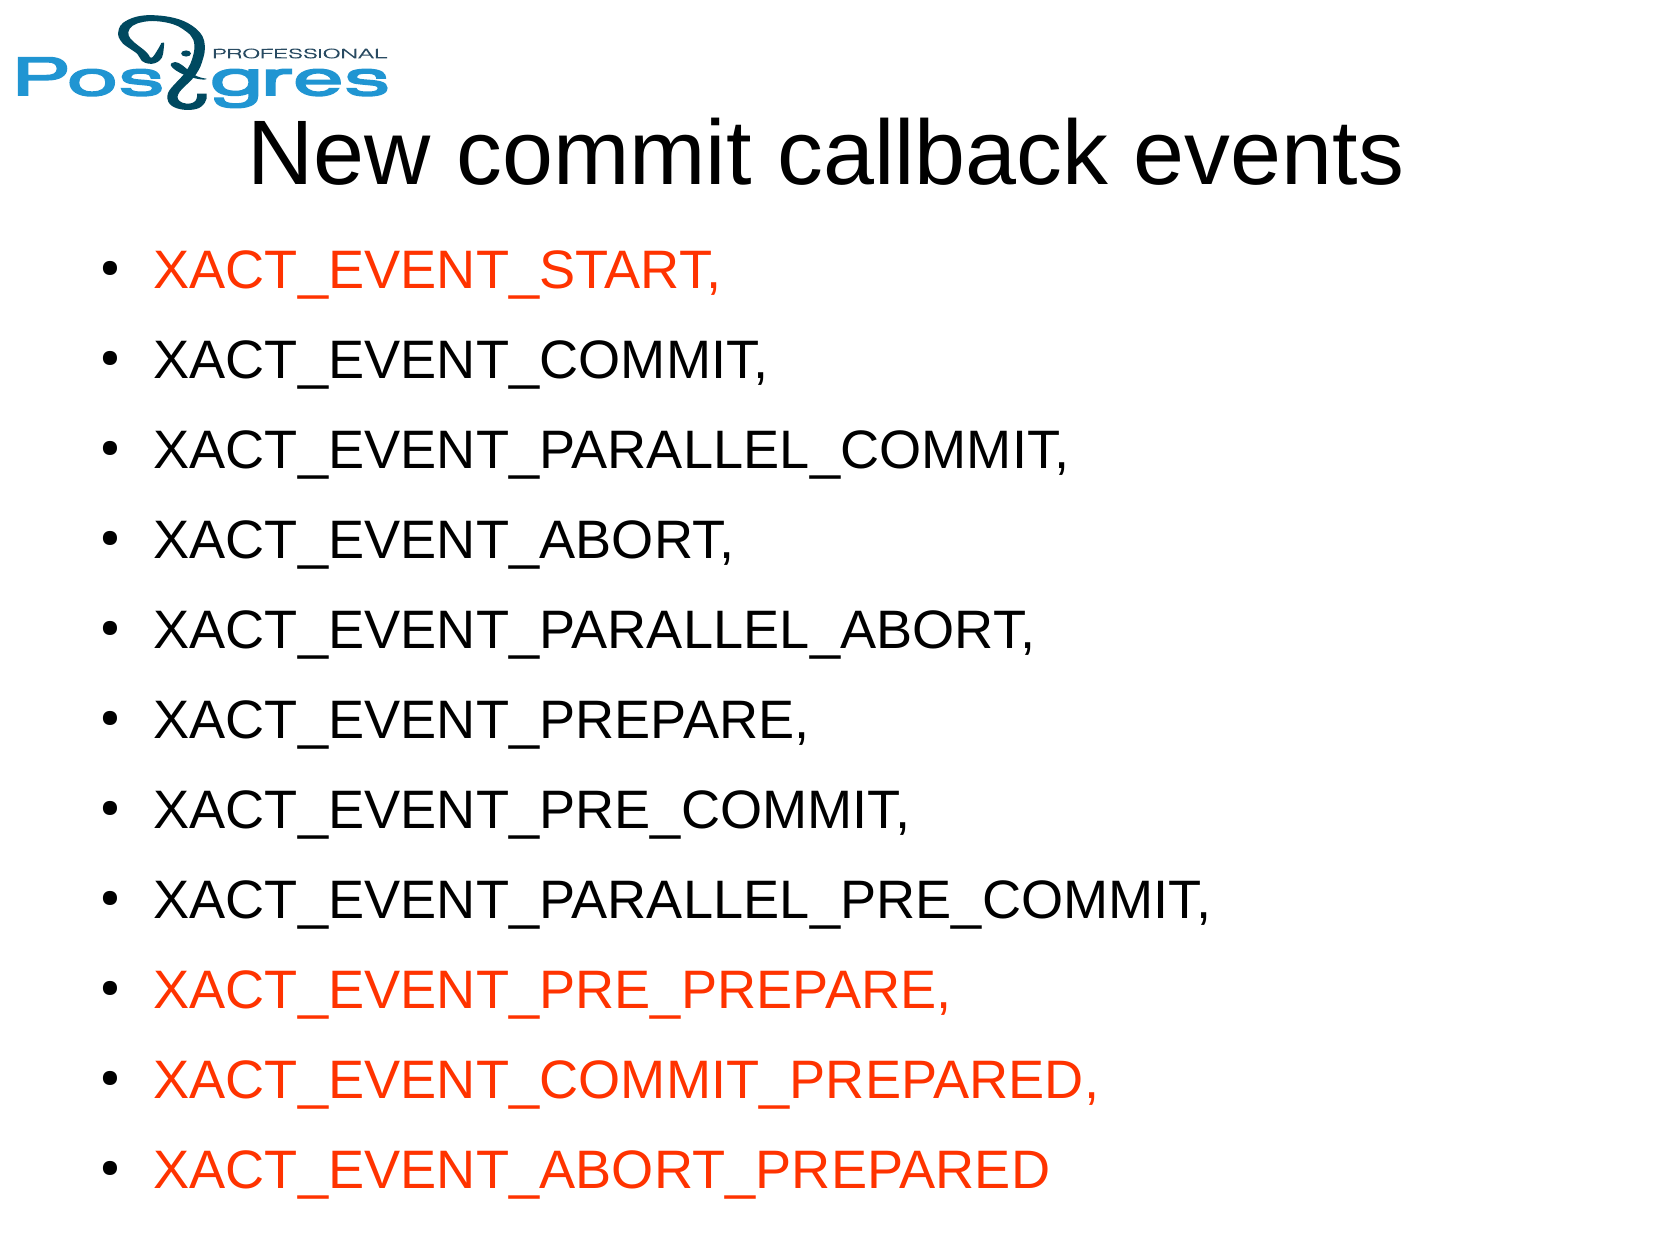

# New commit callback events
XACT_EVENT_START,
XACT_EVENT_COMMIT,
XACT_EVENT_PARALLEL_COMMIT,
XACT_EVENT_ABORT,
XACT_EVENT_PARALLEL_ABORT,
XACT_EVENT_PREPARE,
XACT_EVENT_PRE_COMMIT,
XACT_EVENT_PARALLEL_PRE_COMMIT,
XACT_EVENT_PRE_PREPARE,
XACT_EVENT_COMMIT_PREPARED,
XACT_EVENT_ABORT_PREPARED